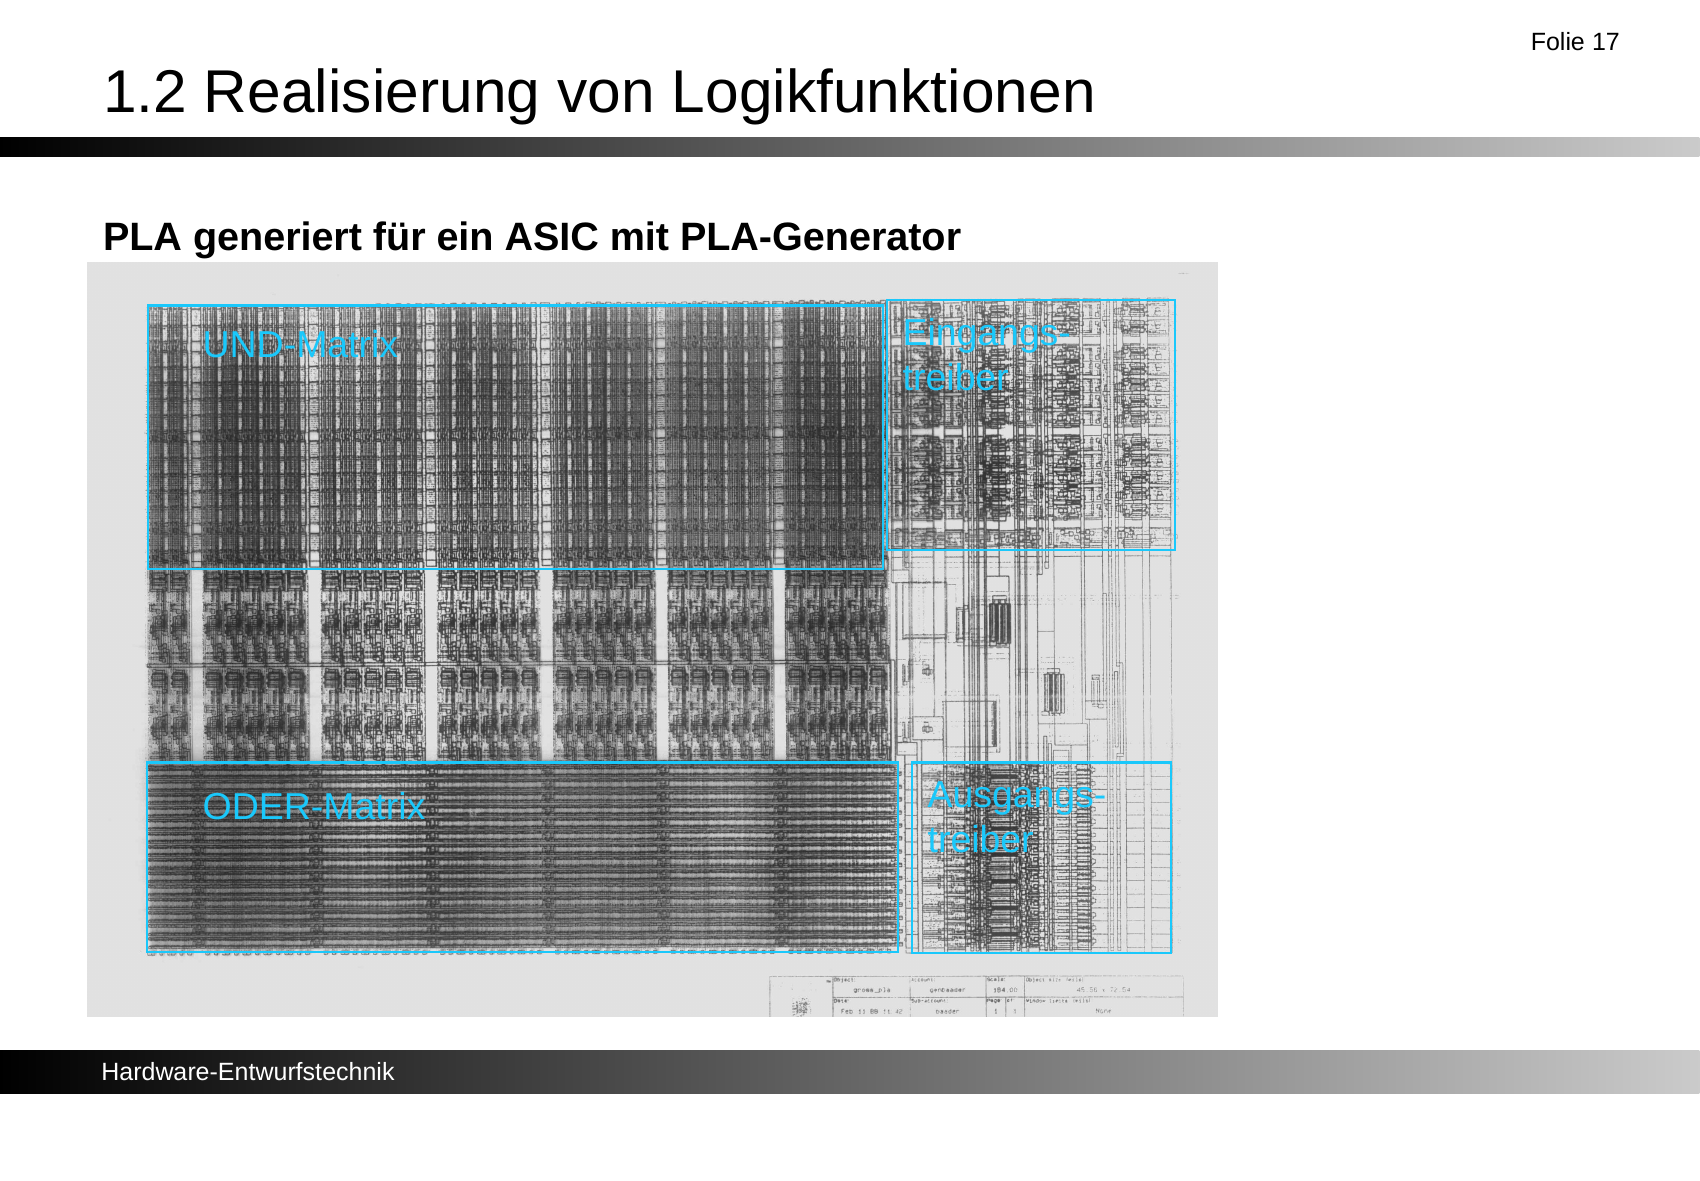

# 1.2 Realisierung von Logikfunktionen
PLA generiert für ein ASIC mit PLA-Generator
Eingangs-
treiber
UND-Matrix
Ausgangs-
treiber
ODER-Matrix